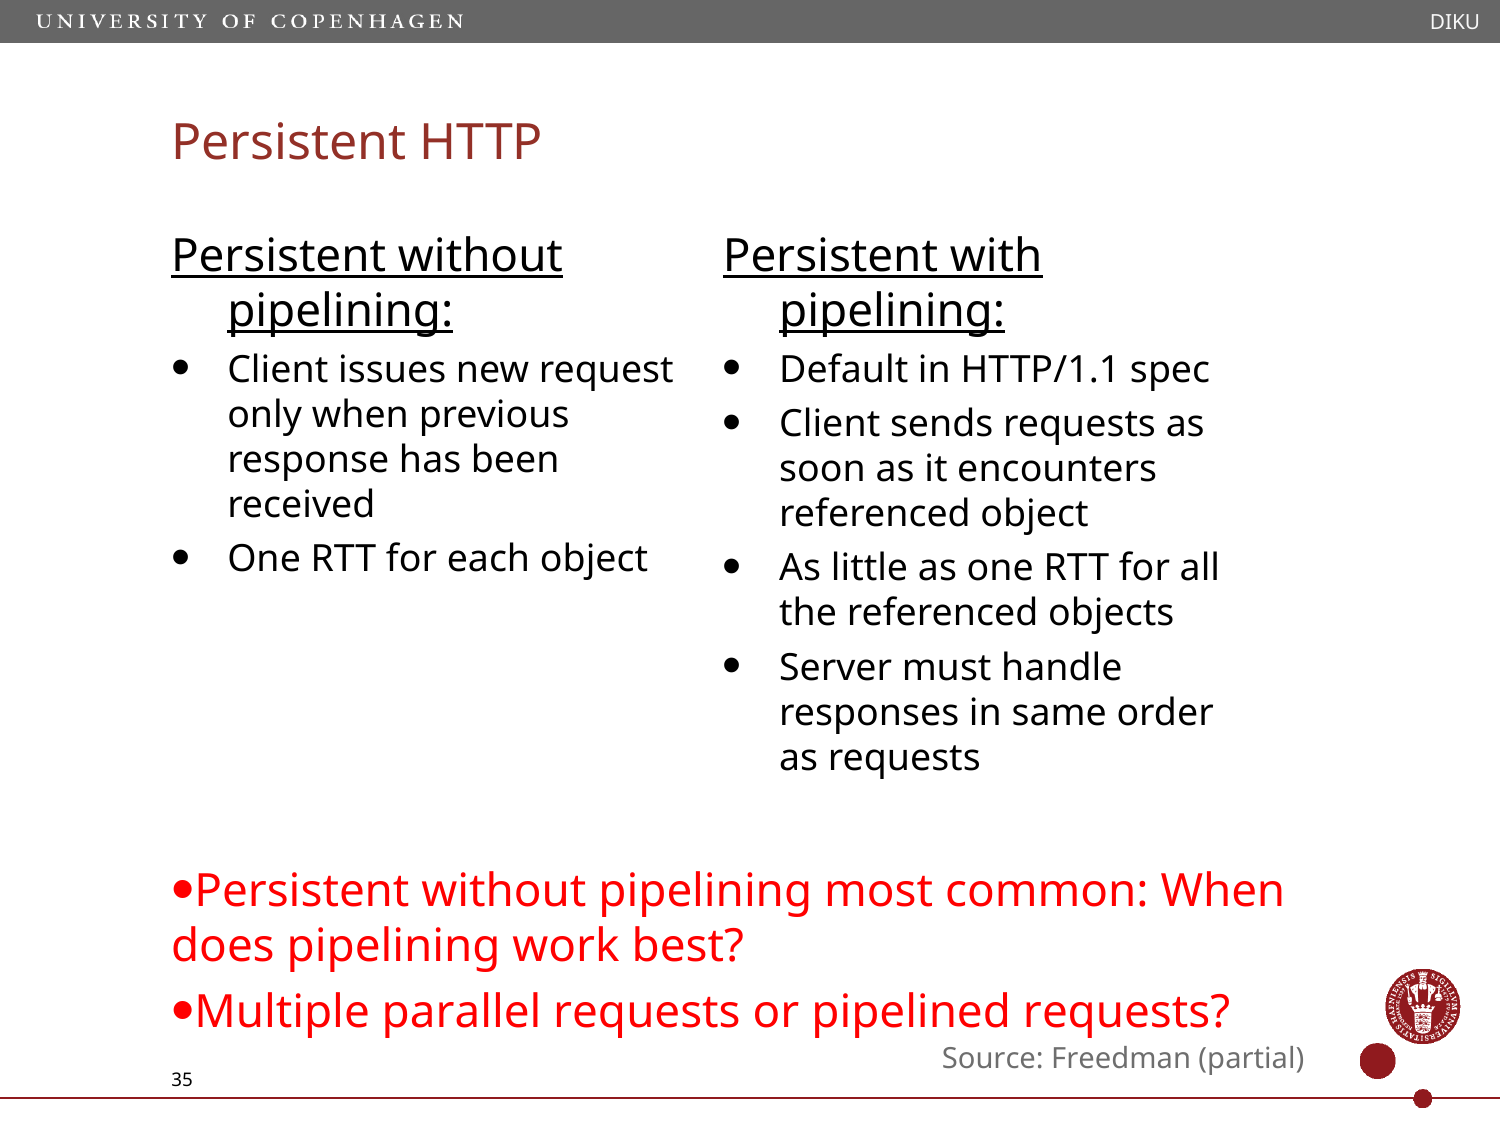

DIKU
# Persistent HTTP
Persistent without pipelining:
Client issues new request only when previous response has been received
One RTT for each object
Persistent with pipelining:
Default in HTTP/1.1 spec
Client sends requests as soon as it encounters referenced object
As little as one RTT for all the referenced objects
Server must handle responses in same order as requests
Persistent without pipelining most common: When does pipelining work best?
Multiple parallel requests or pipelined requests?
Source: Freedman (partial)